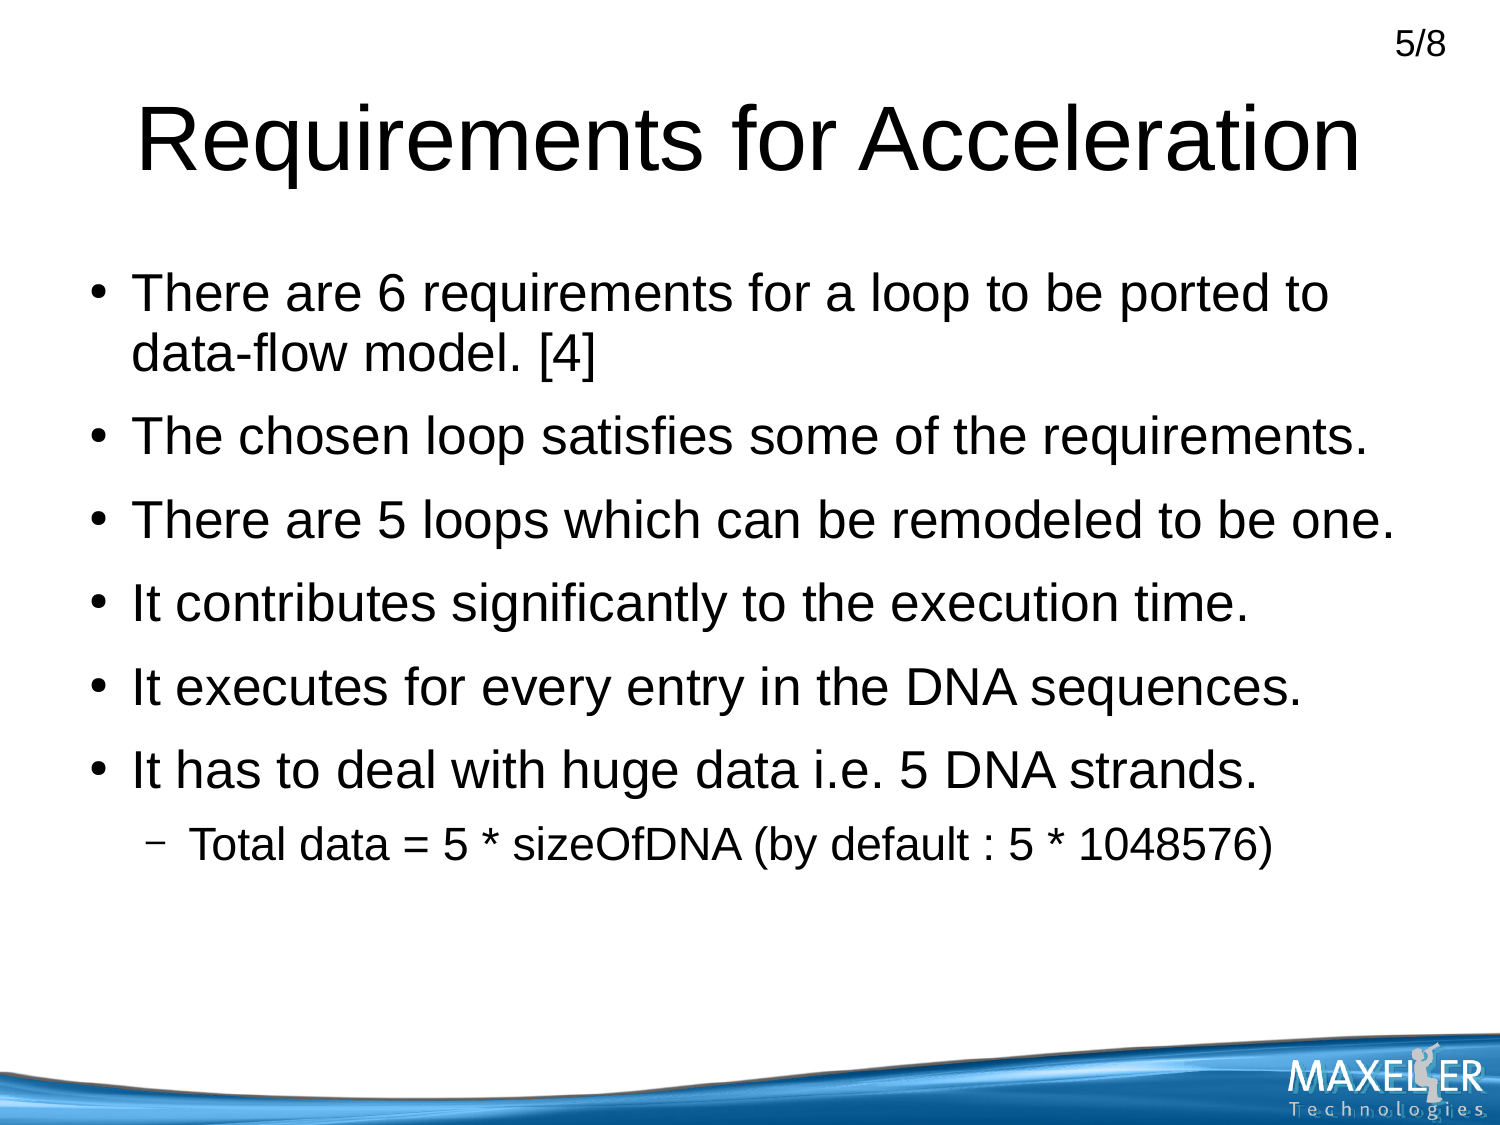

5/8
# Requirements for Acceleration
There are 6 requirements for a loop to be ported to data-flow model. [4]
The chosen loop satisfies some of the requirements.
There are 5 loops which can be remodeled to be one.
It contributes significantly to the execution time.
It executes for every entry in the DNA sequences.
It has to deal with huge data i.e. 5 DNA strands.
Total data = 5 * sizeOfDNA (by default : 5 * 1048576)